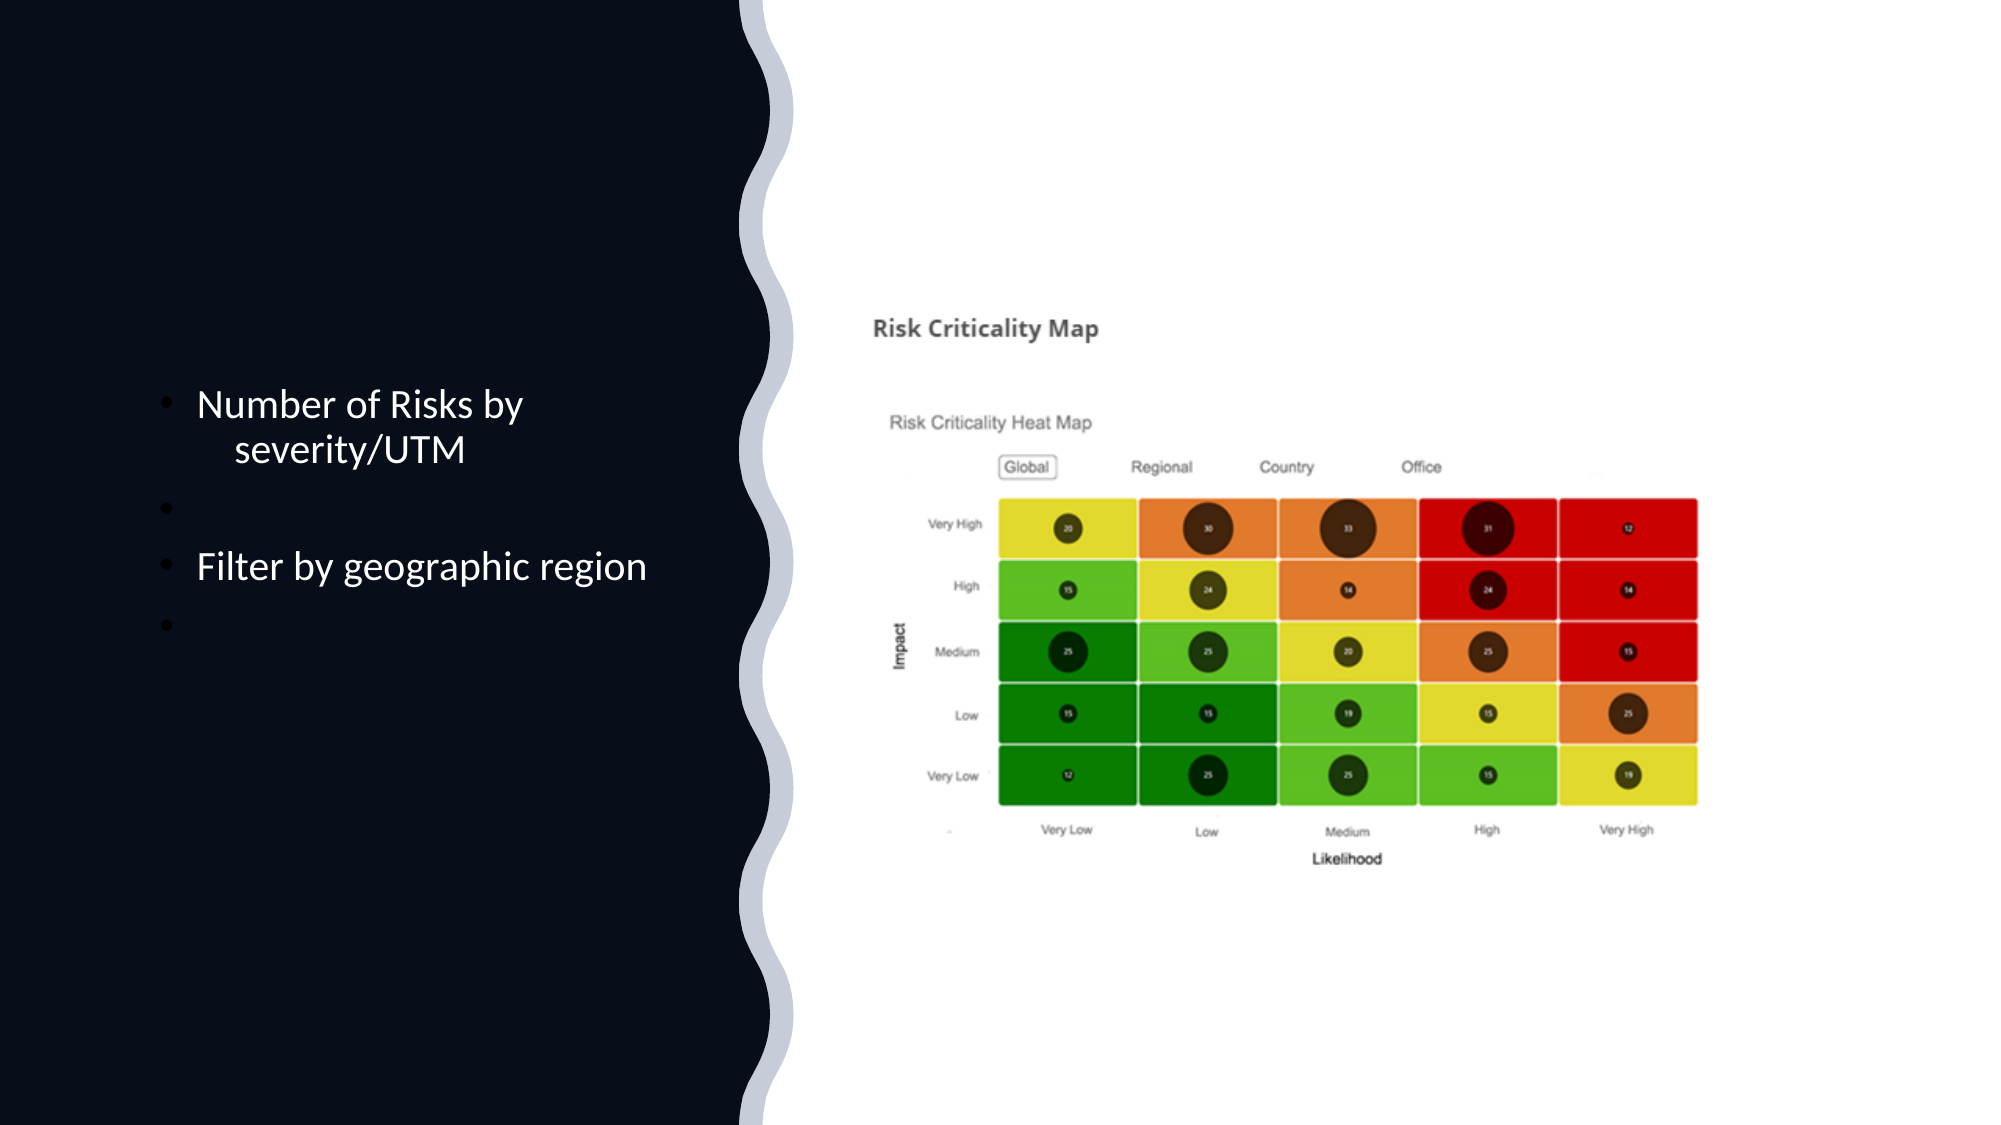

Number of Risks by severity/UTM
Filter by geographic region